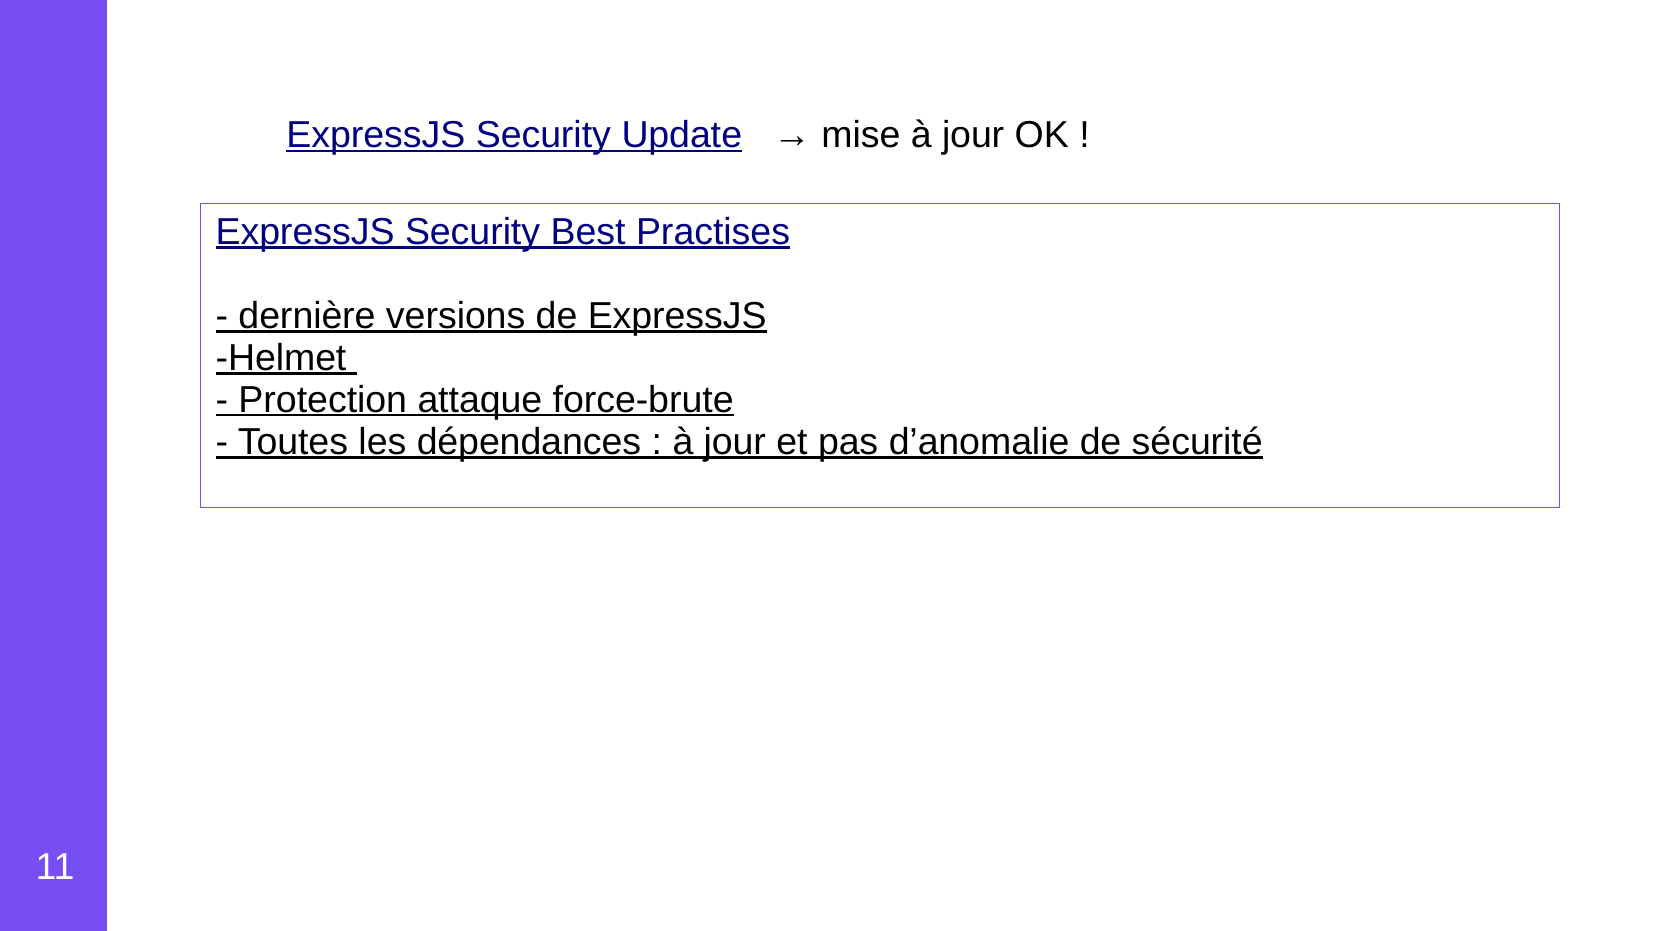

ExpressJS Security Update → mise à jour OK !
ExpressJS Security Best Practises
- dernière versions de ExpressJS
-Helmet
- Protection attaque force-brute
- Toutes les dépendances : à jour et pas d’anomalie de sécurité